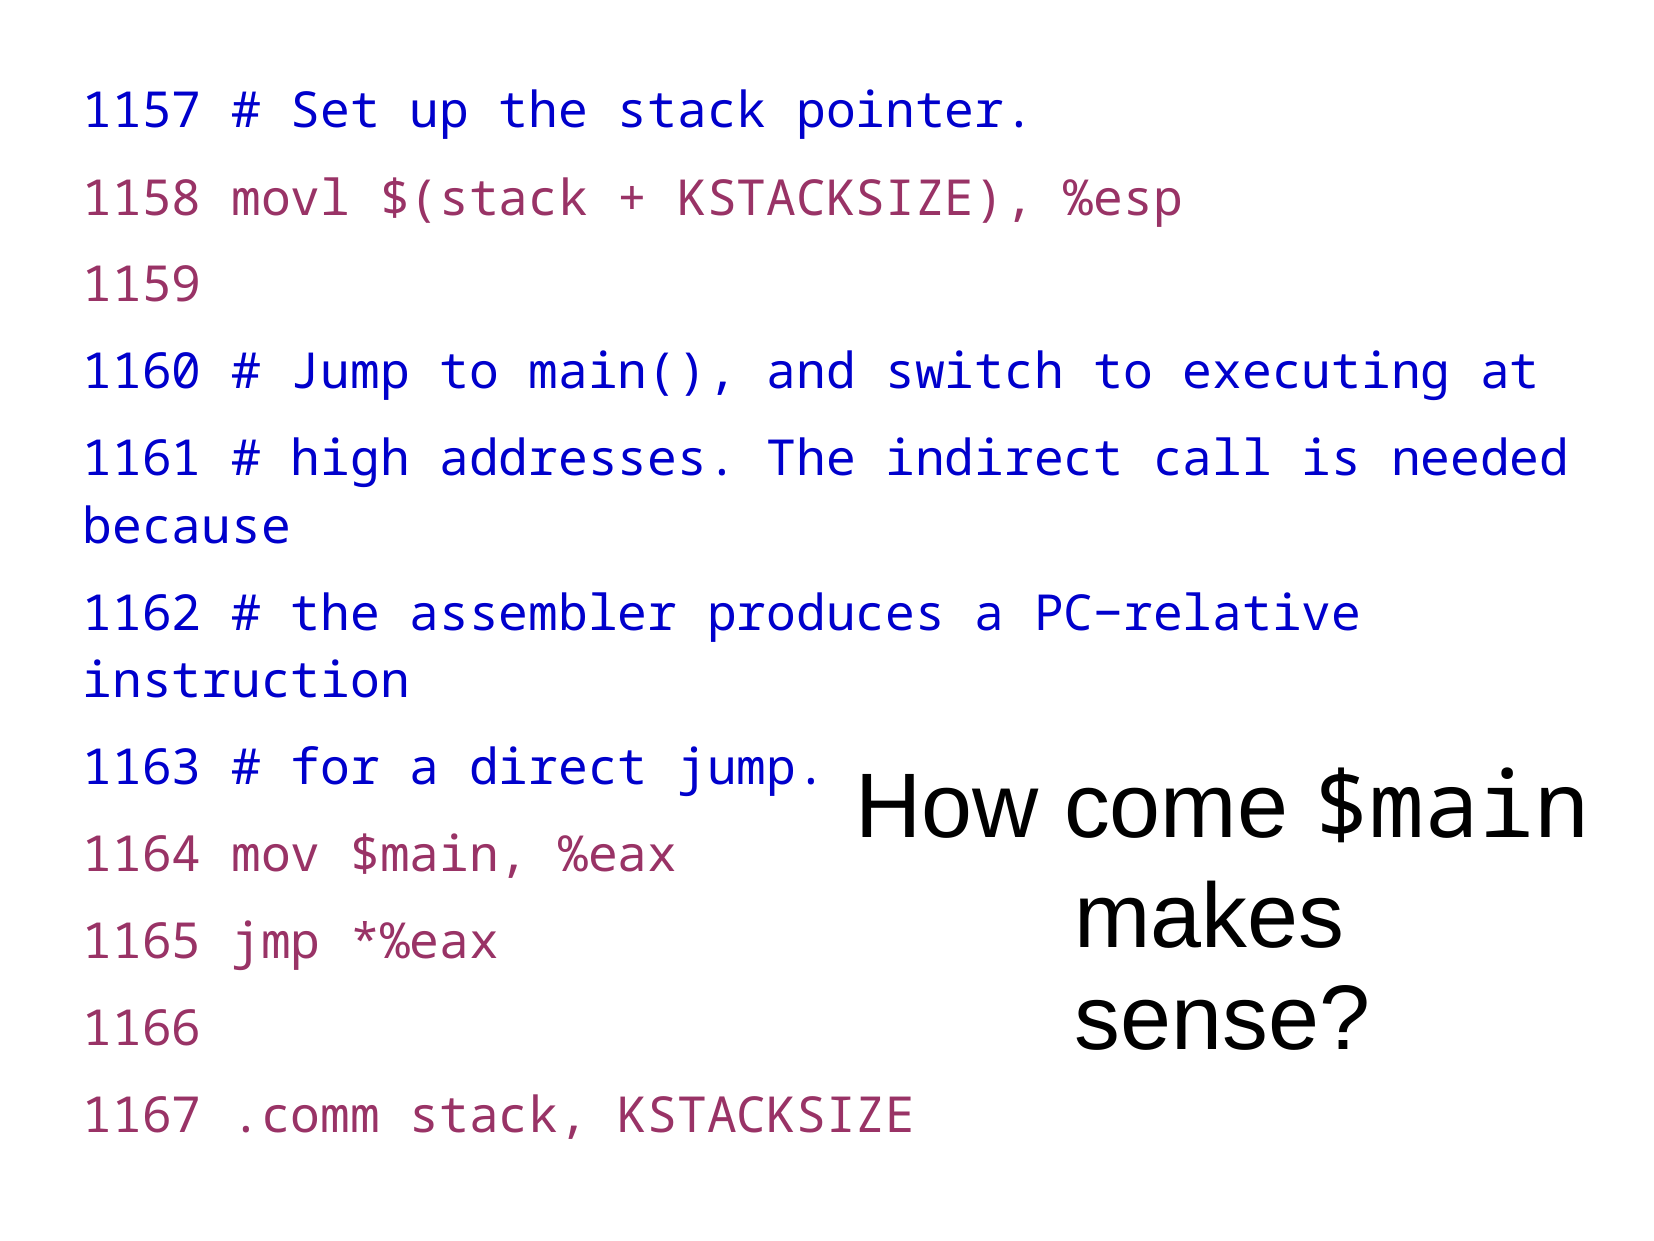

# 1157 # Set up the stack pointer.
1158 movl $(stack + KSTACKSIZE), %esp
1159
1160 # Jump to main(), and switch to executing at
1161 # high addresses. The indirect call is needed because
1162 # the assembler produces a PC−relative instruction
1163 # for a direct jump.
1164 mov $main, %eax
1165 jmp *%eax
1166
1167 .comm stack, KSTACKSIZE
How come $main makes
sense?